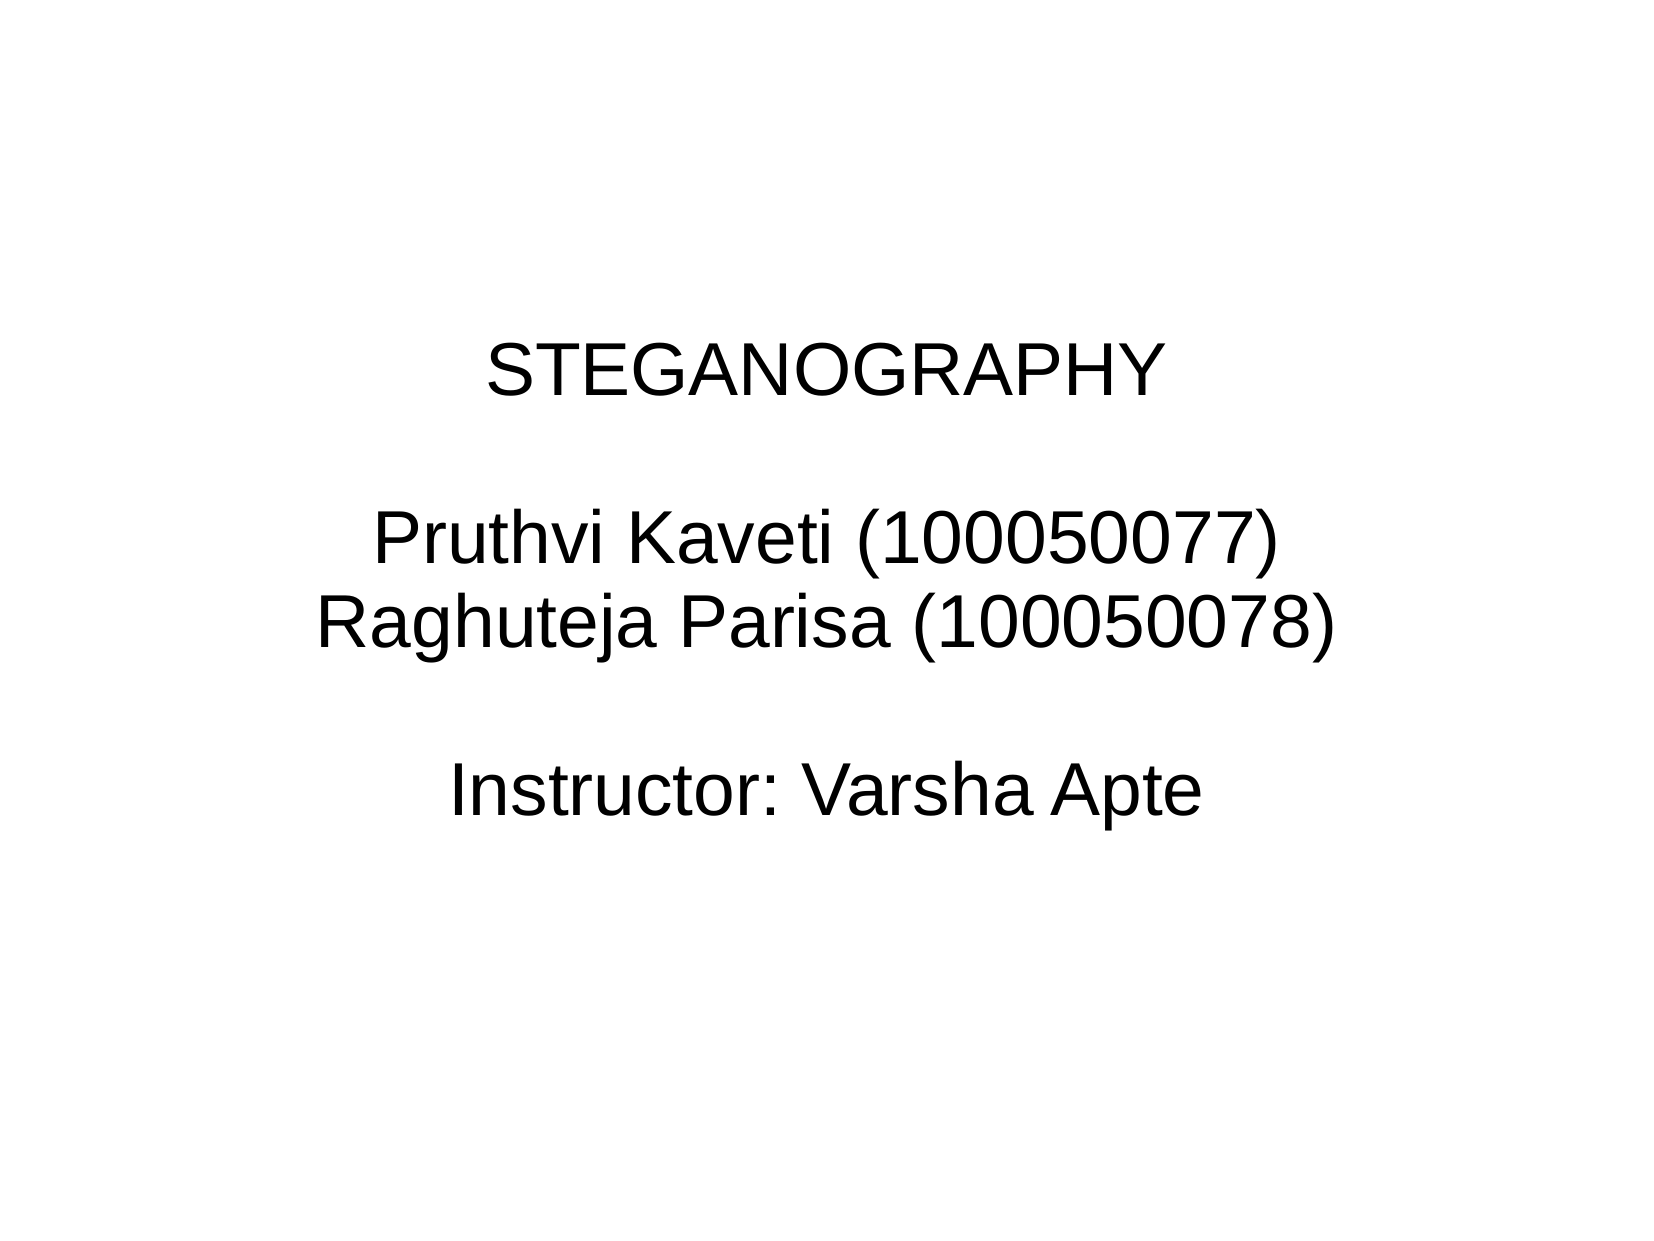

# STEGANOGRAPHY
Pruthvi Kaveti (100050077)
Raghuteja Parisa (100050078)
Instructor: Varsha Apte